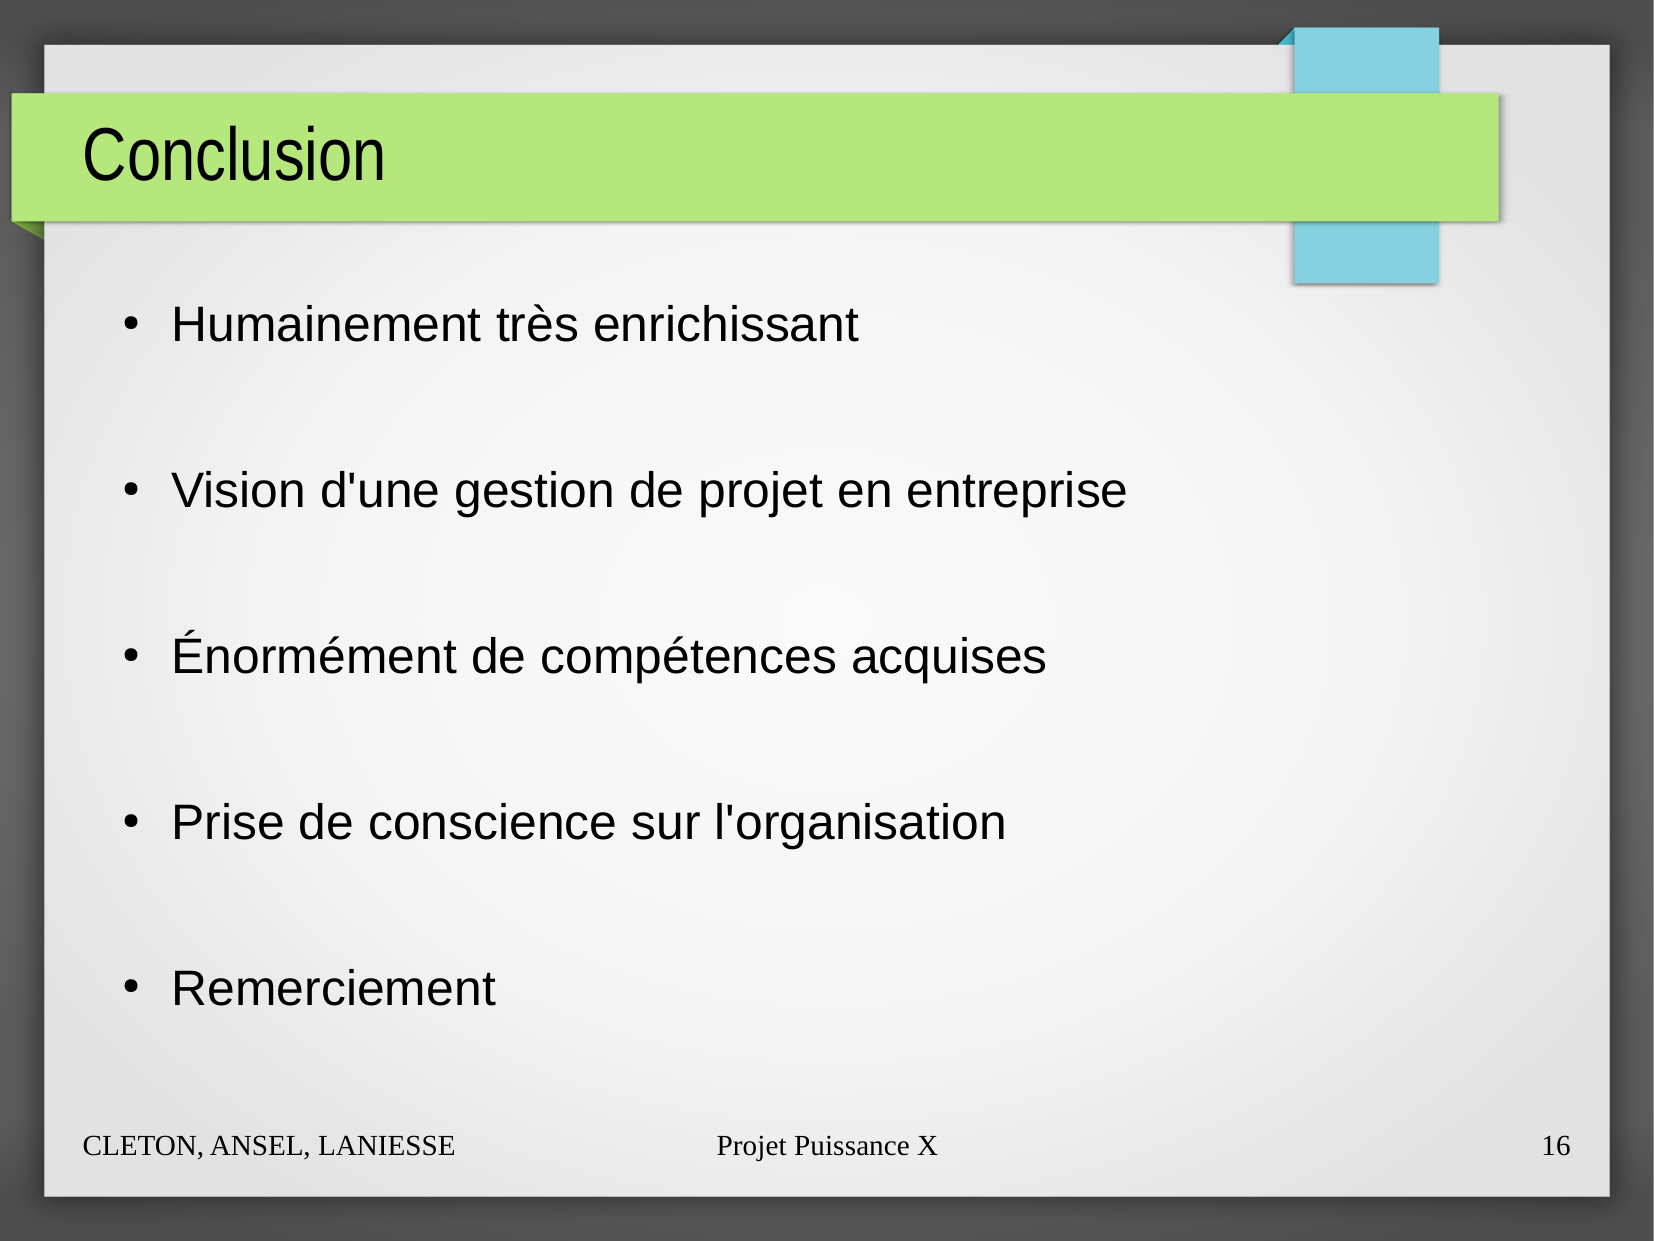

# Conclusion
Humainement très enrichissant
Vision d'une gestion de projet en entreprise
Énormément de compétences acquises
Prise de conscience sur l'organisation
Remerciement
CLETON, ANSEL, LANIESSE
Projet Puissance X
16